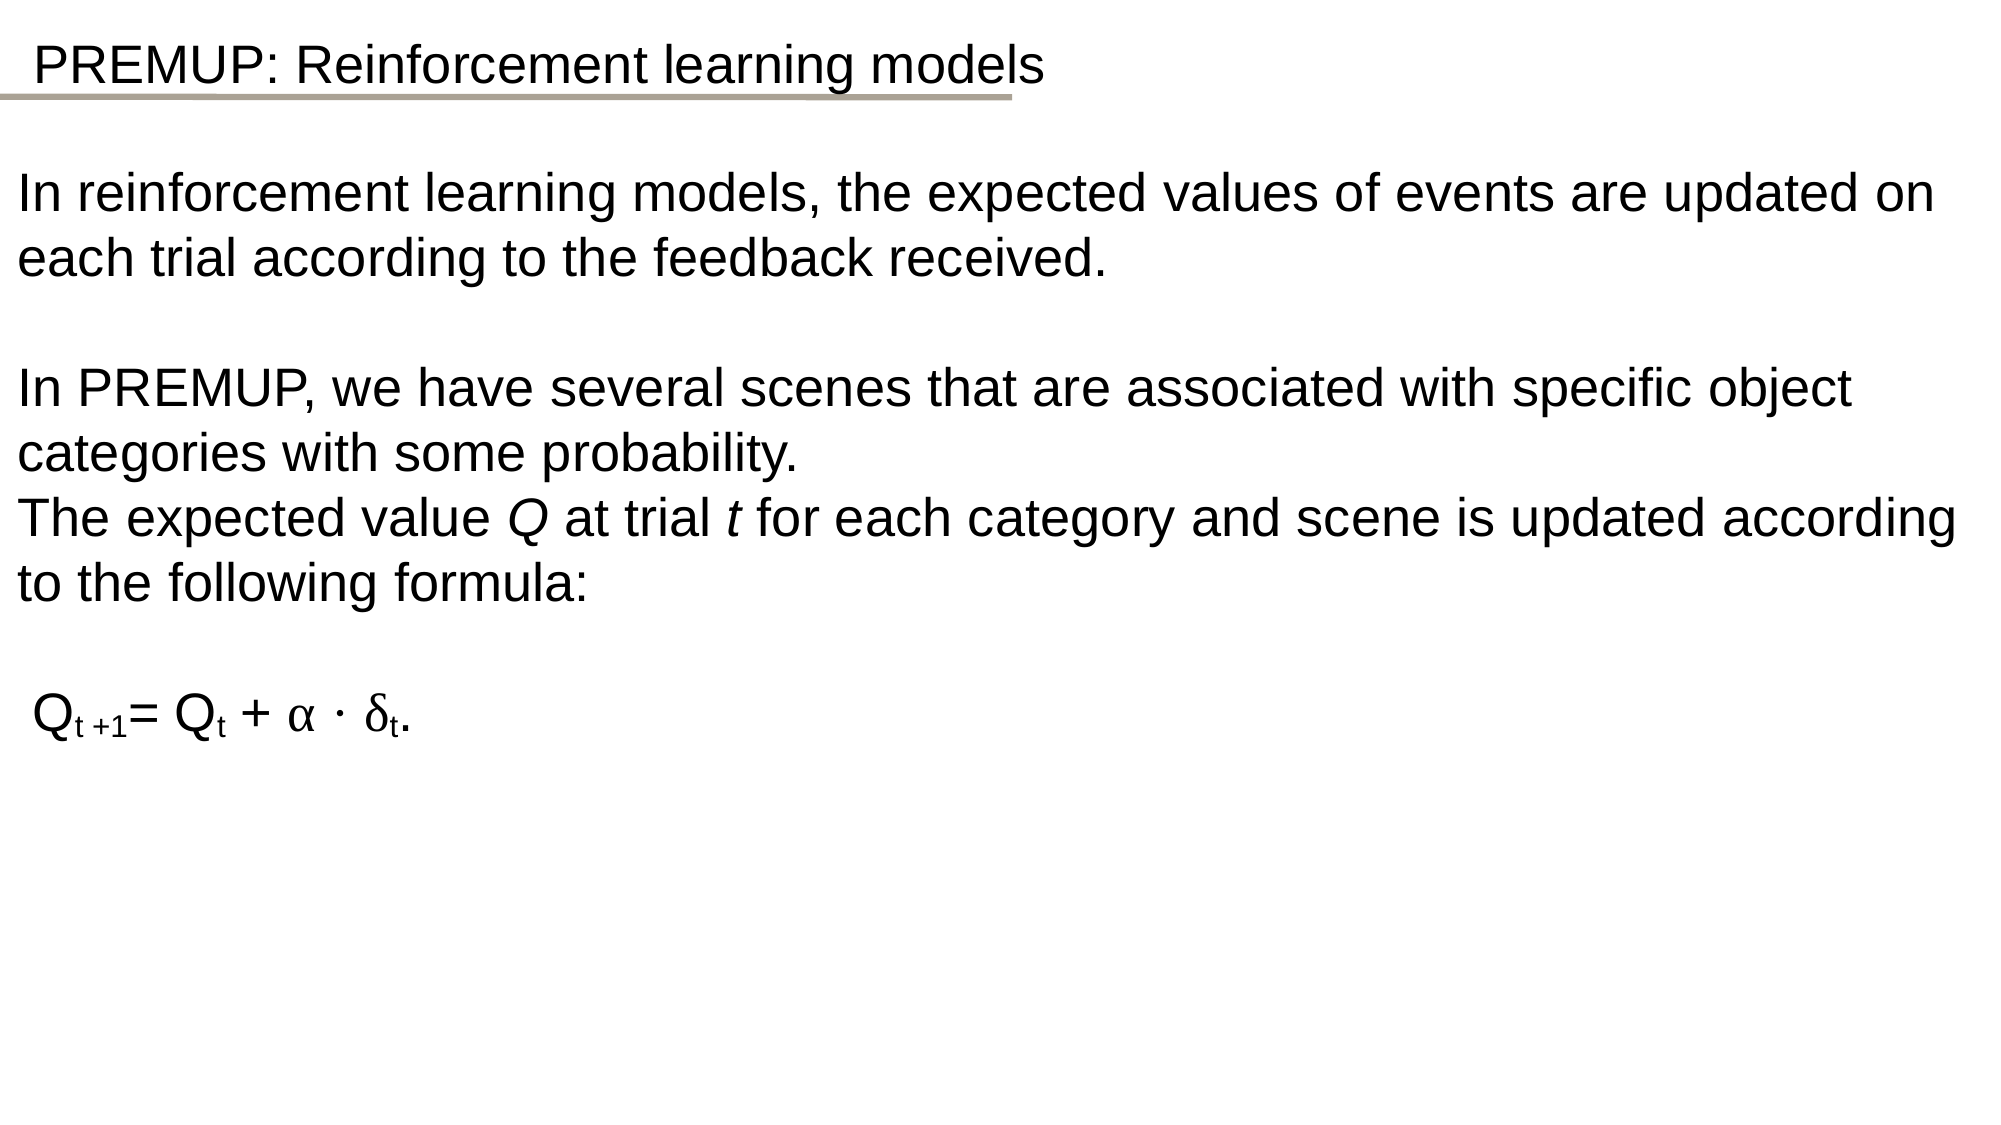

PREMUP: Reinforcement learning models
In reinforcement learning models, the expected values of events are updated on each trial according to the feedback received.
In PREMUP, we have several scenes that are associated with specific object categories with some probability.
The expected value Q at trial t for each category and scene is updated according to the following formula:
 Qt +1= Qt + α · δt.